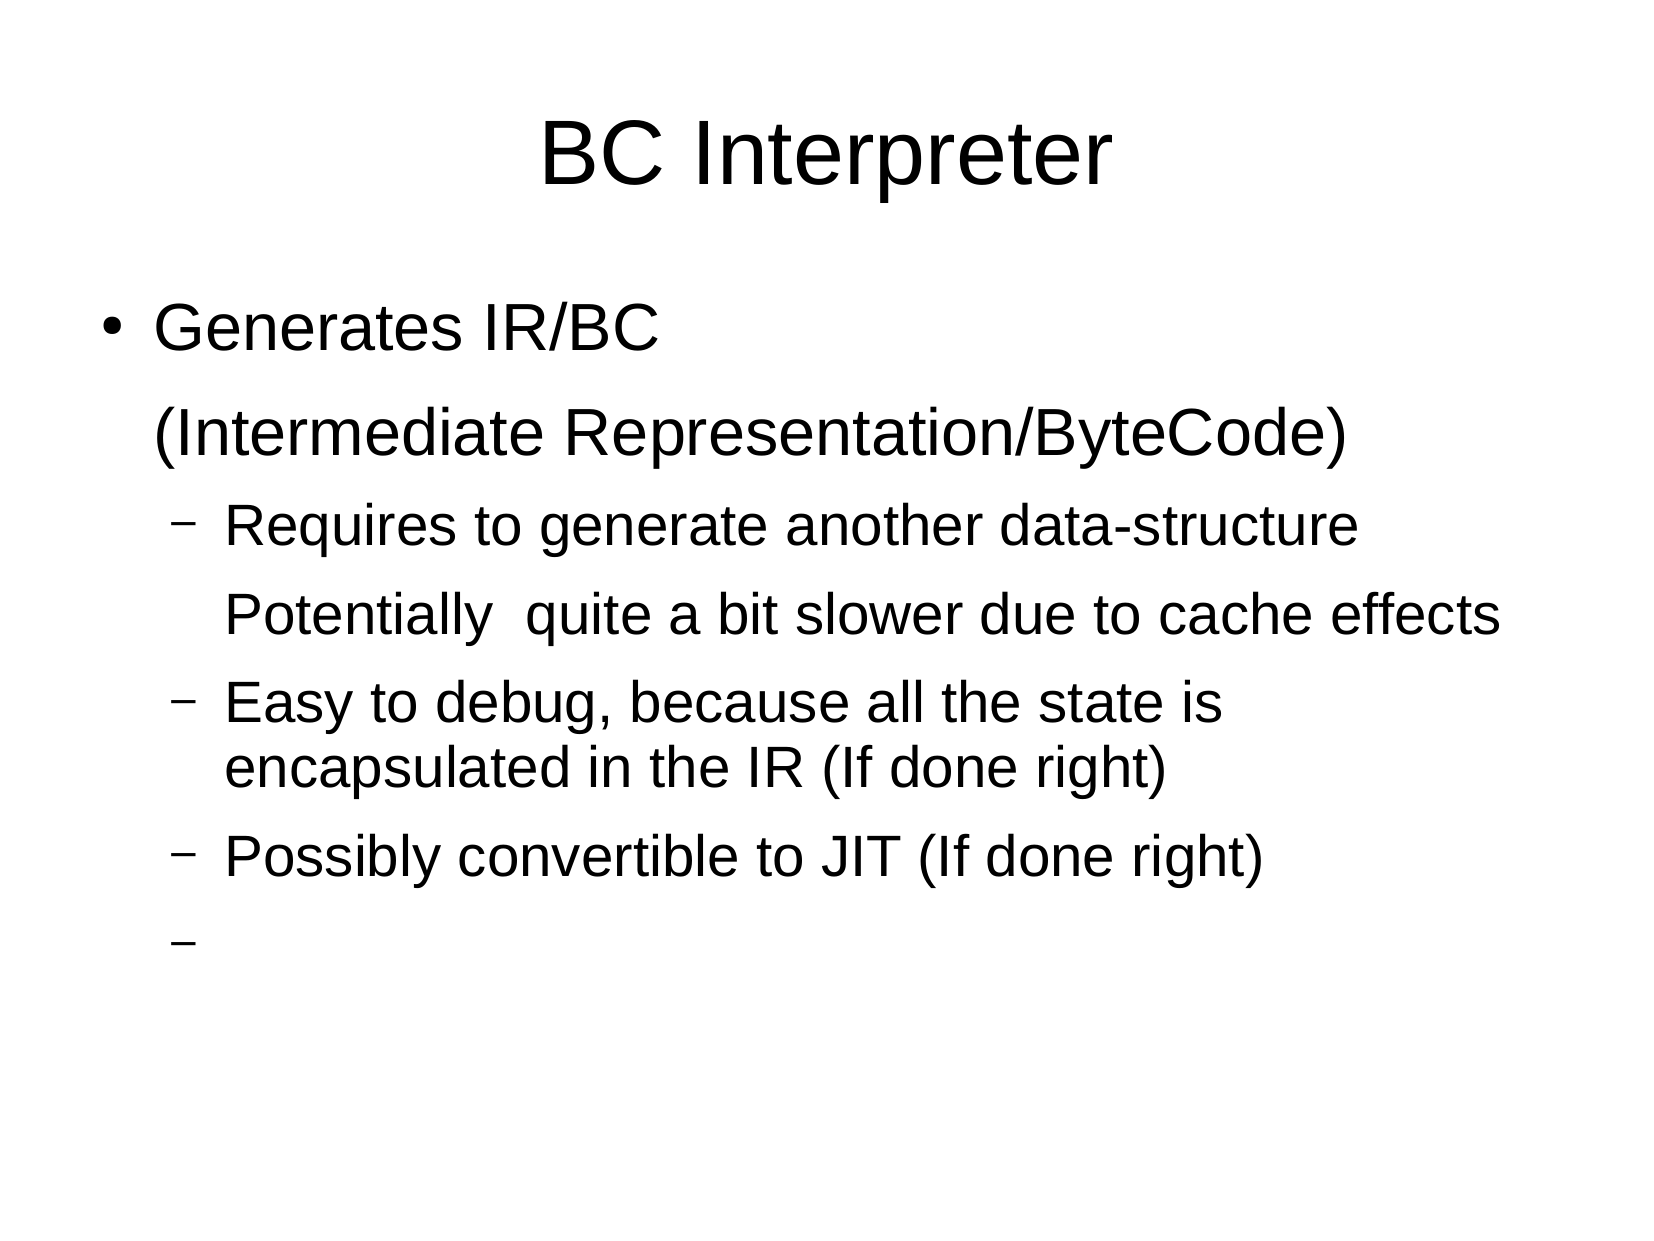

# BC Interpreter
Generates IR/BC
(Intermediate Representation/ByteCode)
Requires to generate another data-structure
Potentially quite a bit slower due to cache effects
Easy to debug, because all the state is encapsulated in the IR (If done right)
Possibly convertible to JIT (If done right)